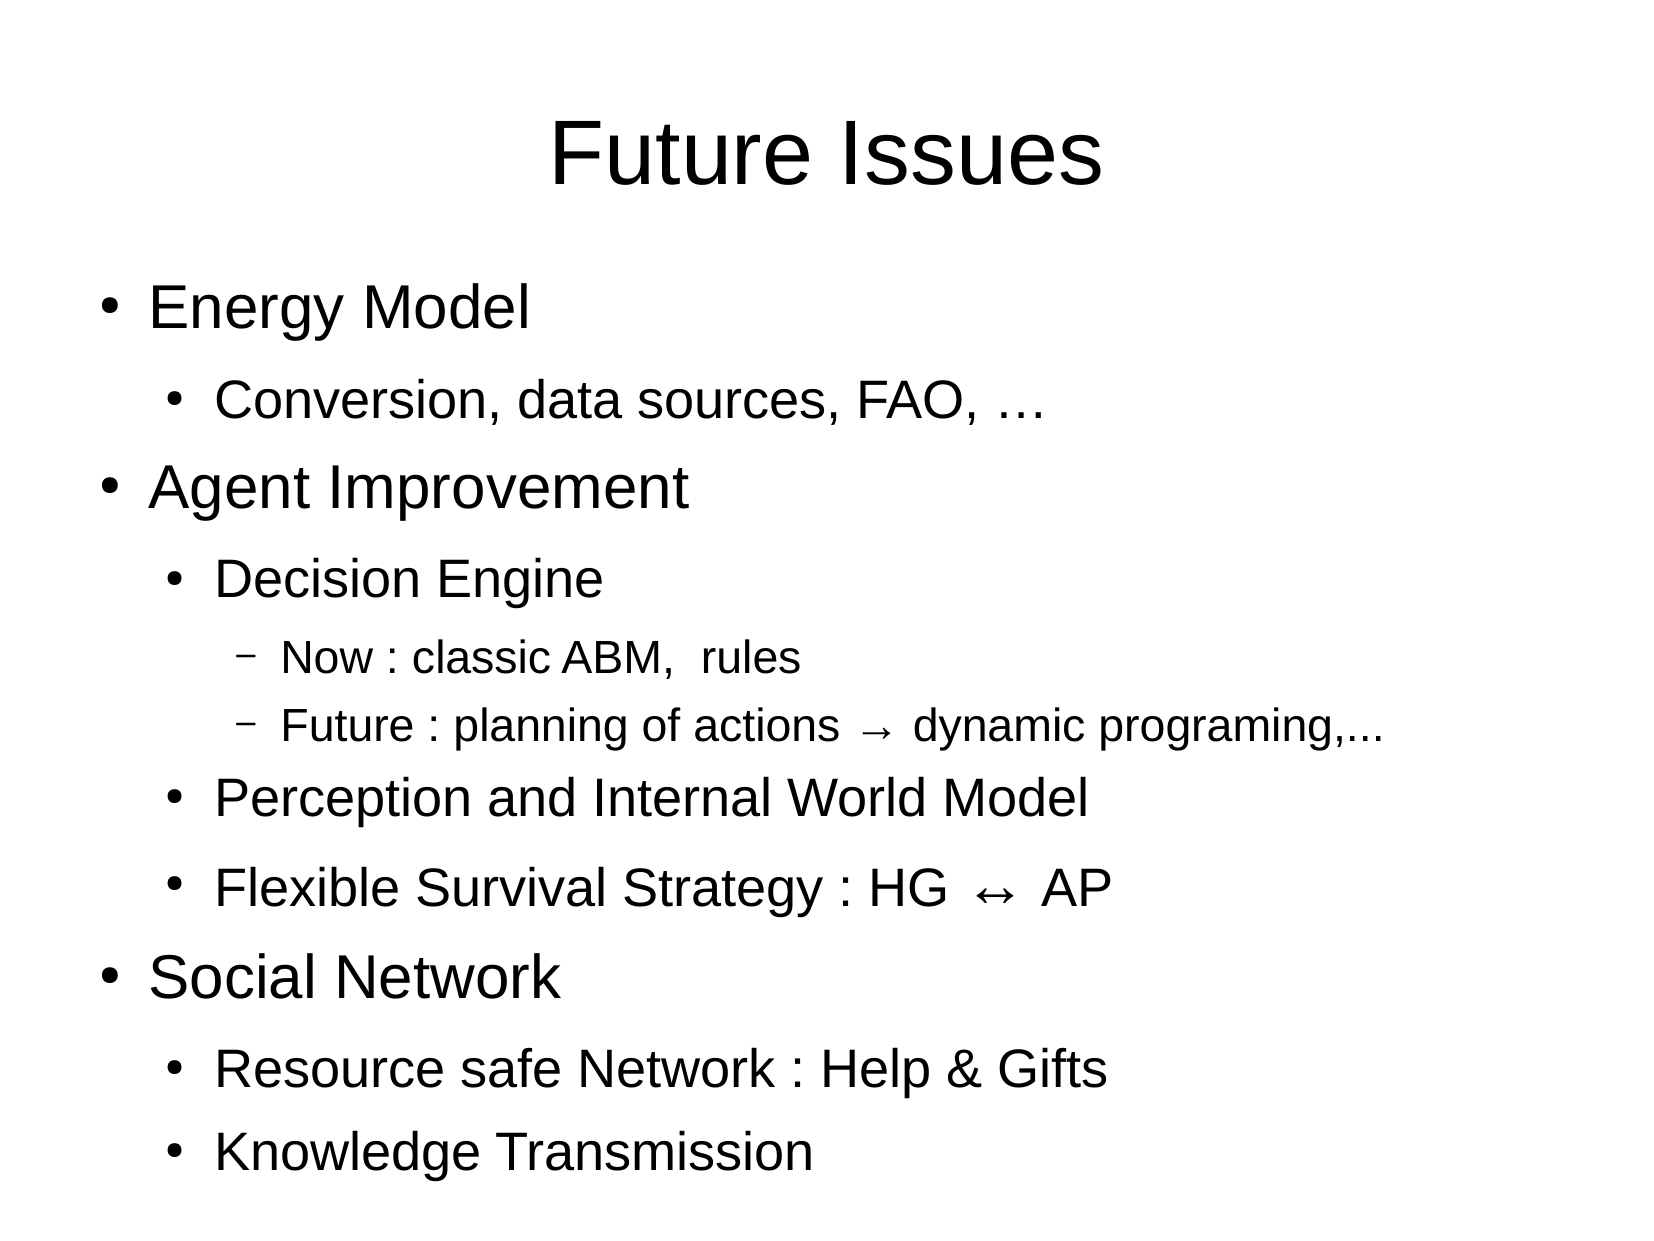

# Future Issues
Energy Model
Conversion, data sources, FAO, …
Agent Improvement
Decision Engine
Now : classic ABM, rules
Future : planning of actions → dynamic programing,...
Perception and Internal World Model
Flexible Survival Strategy : HG ↔ AP
Social Network
Resource safe Network : Help & Gifts
Knowledge Transmission